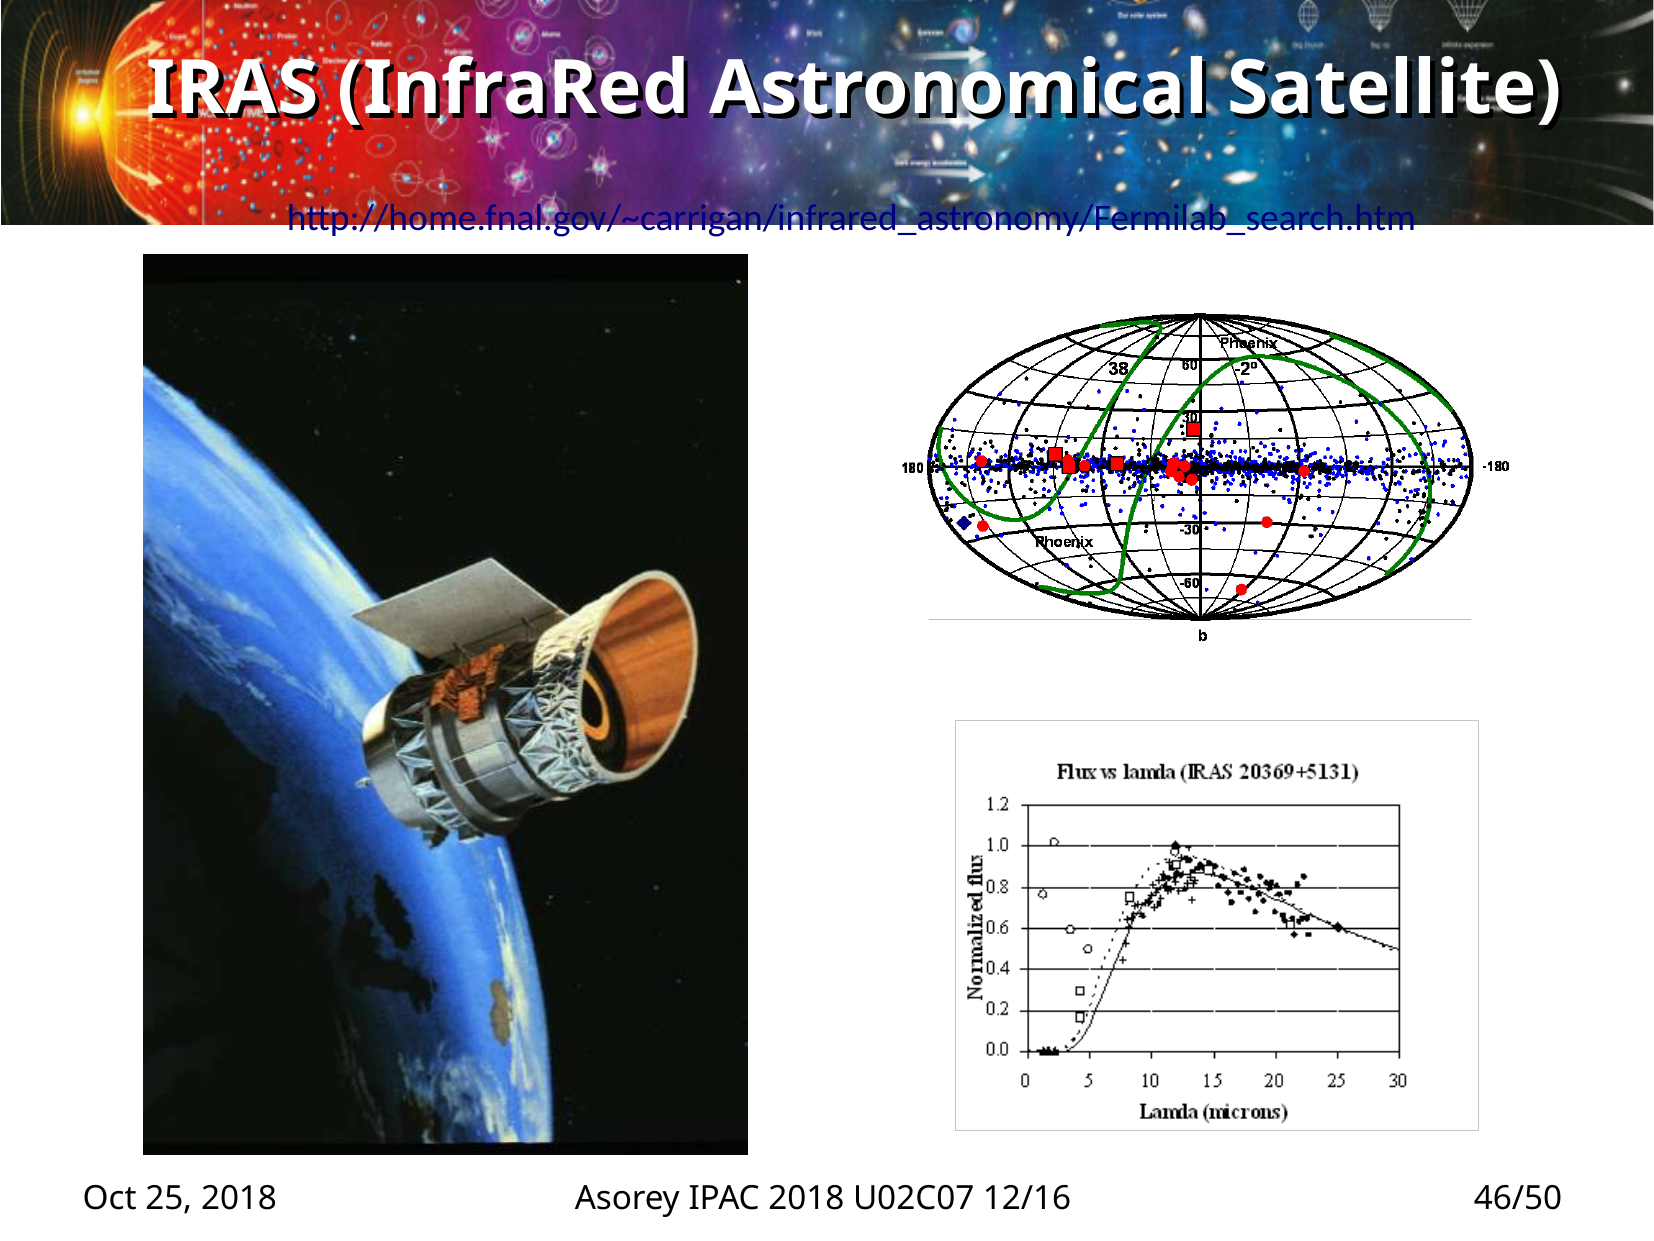

# IRAS (InfraRed Astronomical Satellite)
http://home.fnal.gov/~carrigan/infrared_astronomy/Fermilab_search.htm
Oct 25, 2018
Asorey IPAC 2018 U02C07 12/16
46